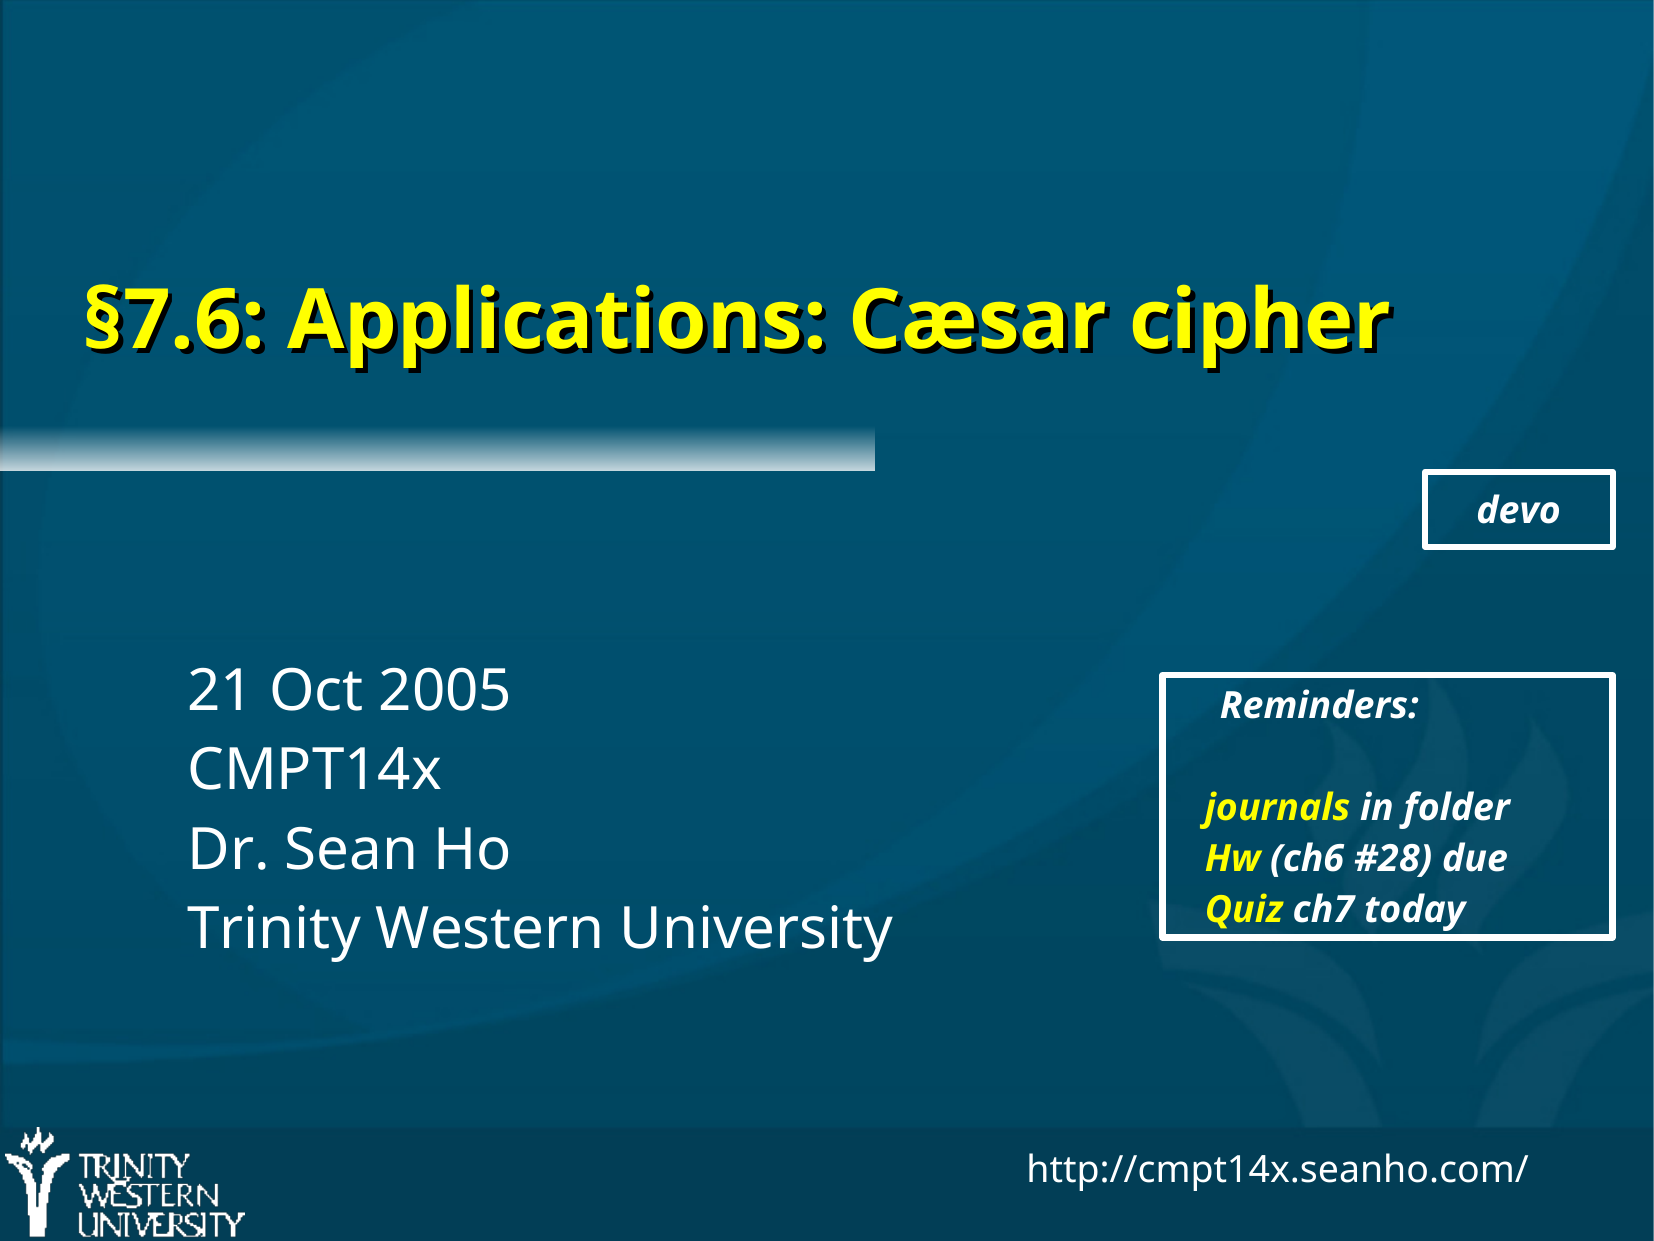

# §7.6: Applications: Cæsar cipher
devo
21 Oct 2005
CMPT14x
Dr. Sean Ho
Trinity Western University
Reminders:
journals in folder
Hw (ch6 #28) due
Quiz ch7 today
http://cmpt14x.seanho.com/